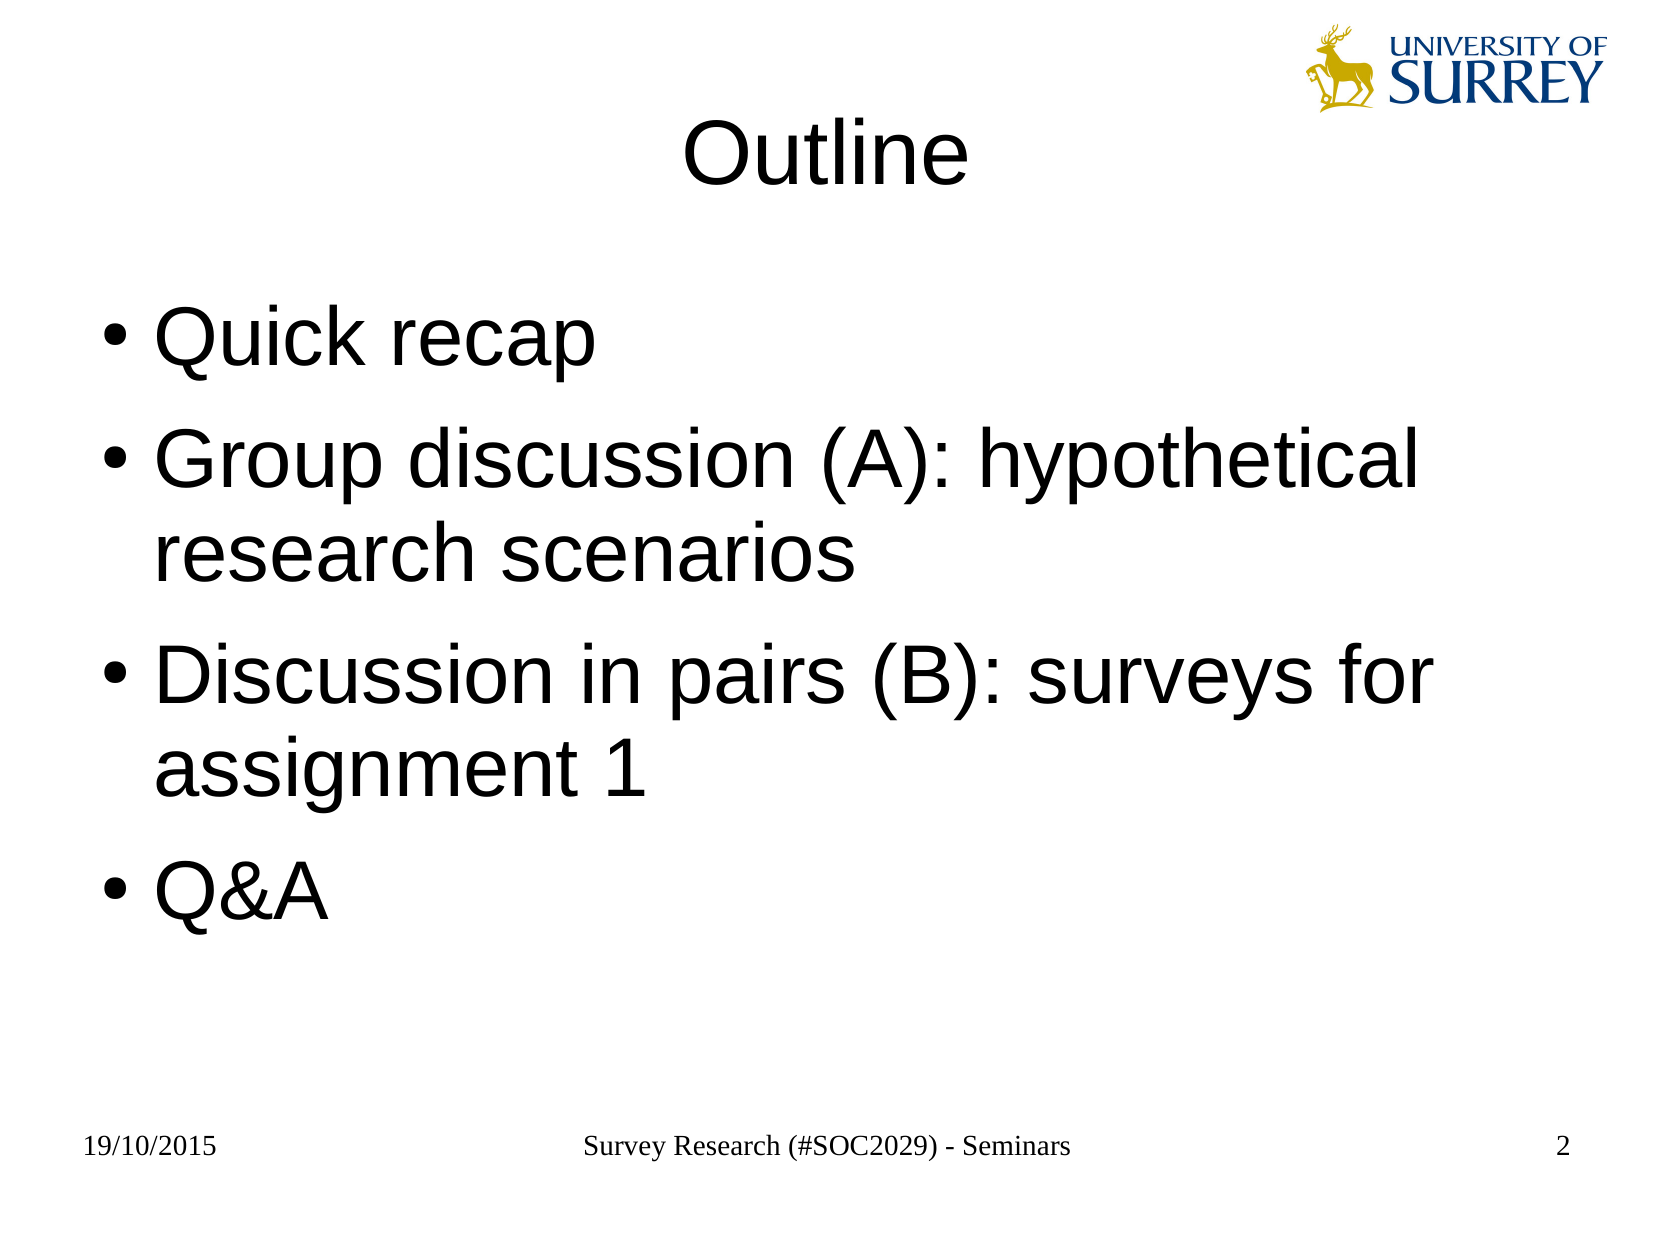

# Outline
Quick recap
Group discussion (A): hypothetical research scenarios
Discussion in pairs (B): surveys for assignment 1
Q&A
05/10/2015
2